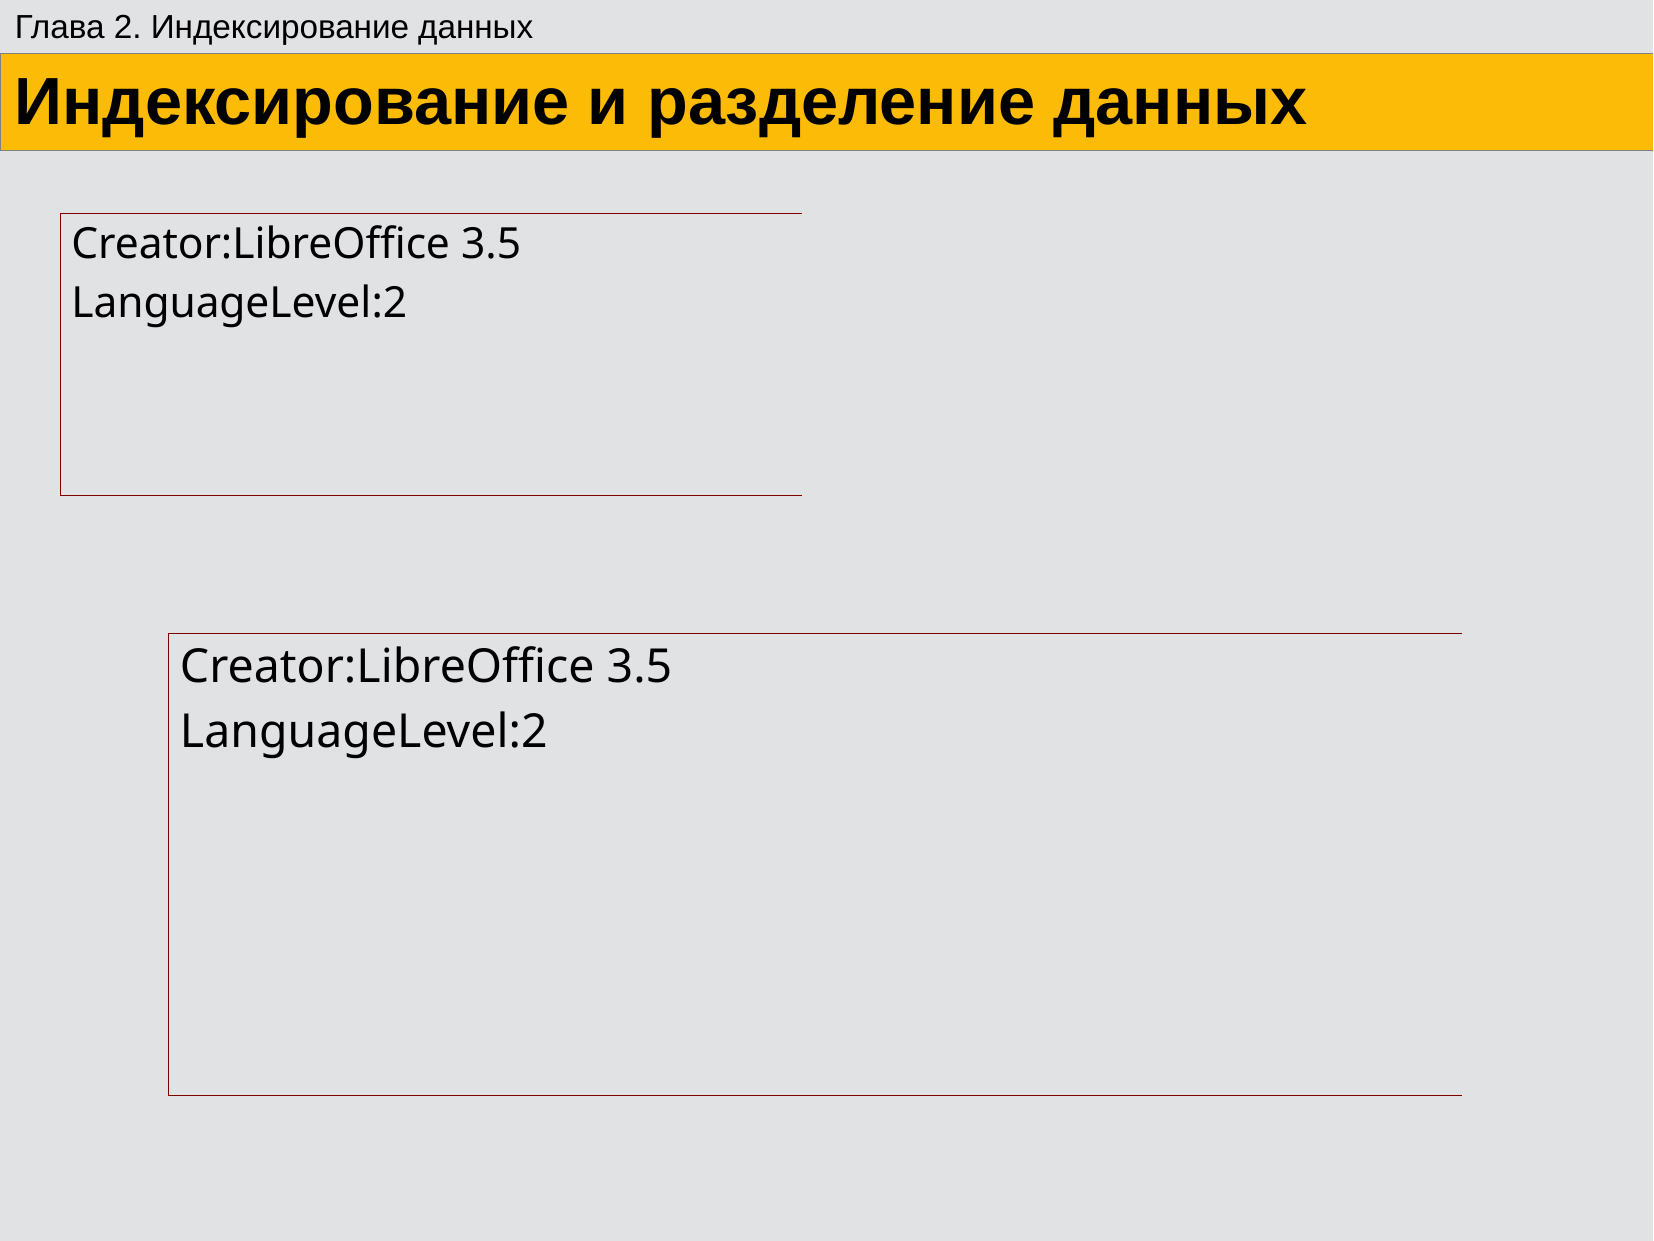

Глава 2. Индексирование данных
Индексирование и разделение данных